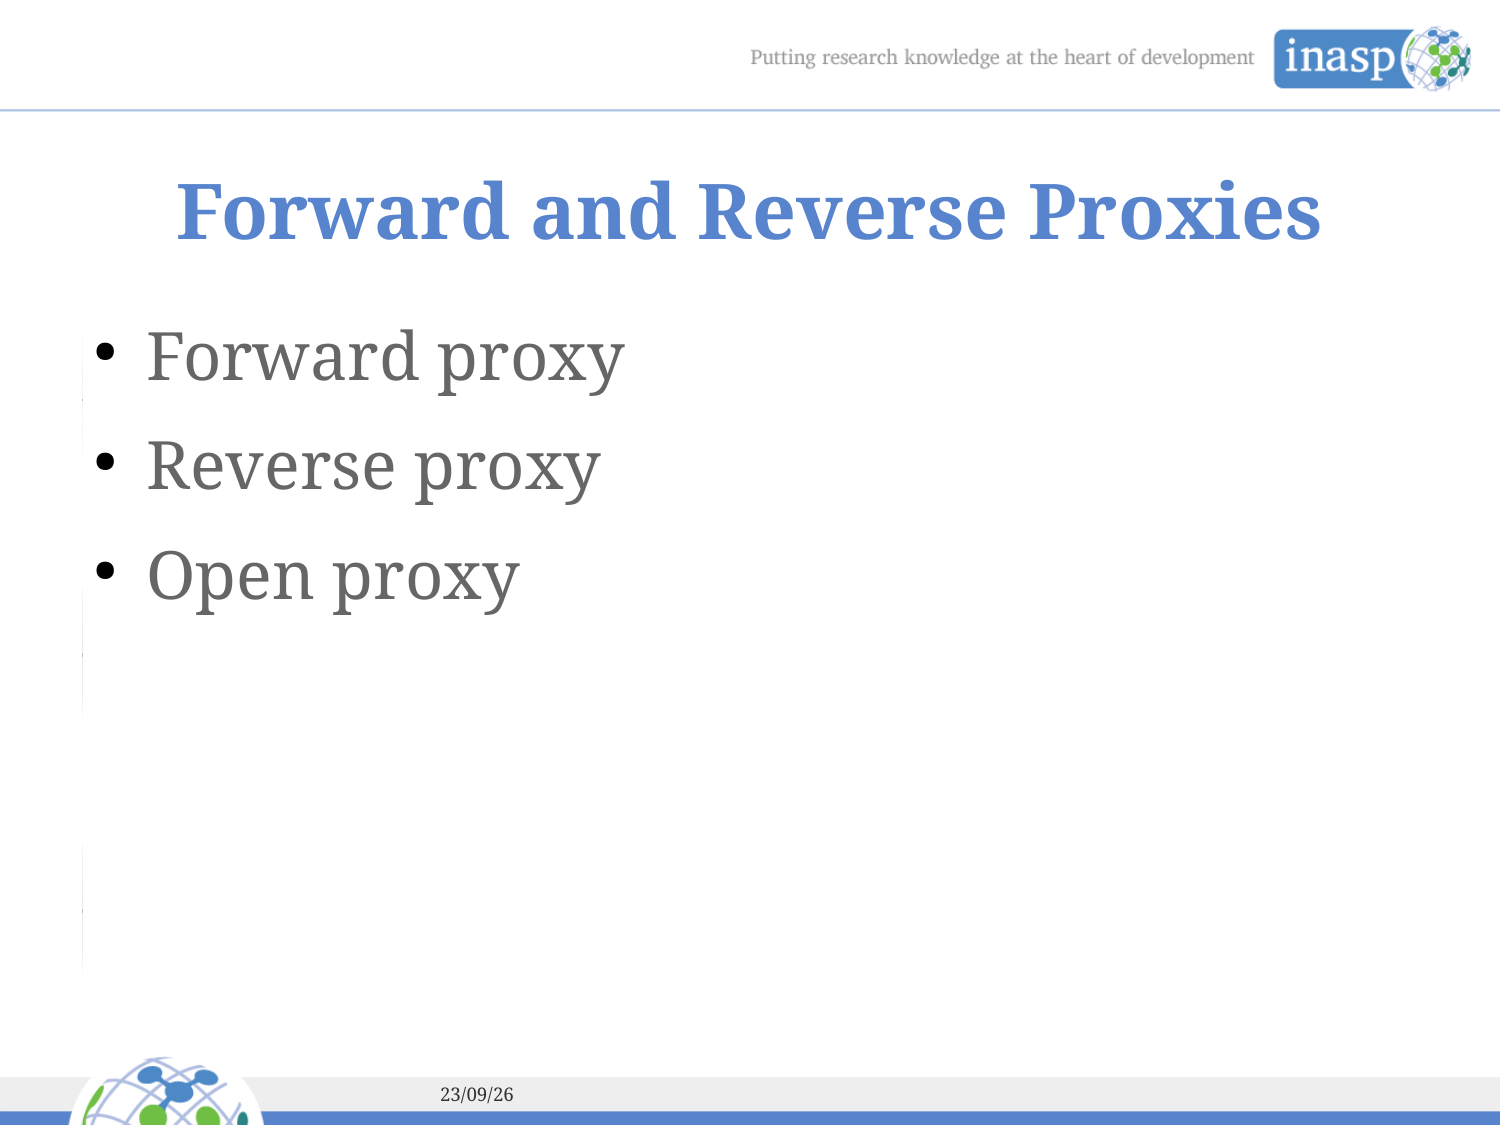

# Forward and Reverse Proxies
Forward proxy
Reverse proxy
Open proxy